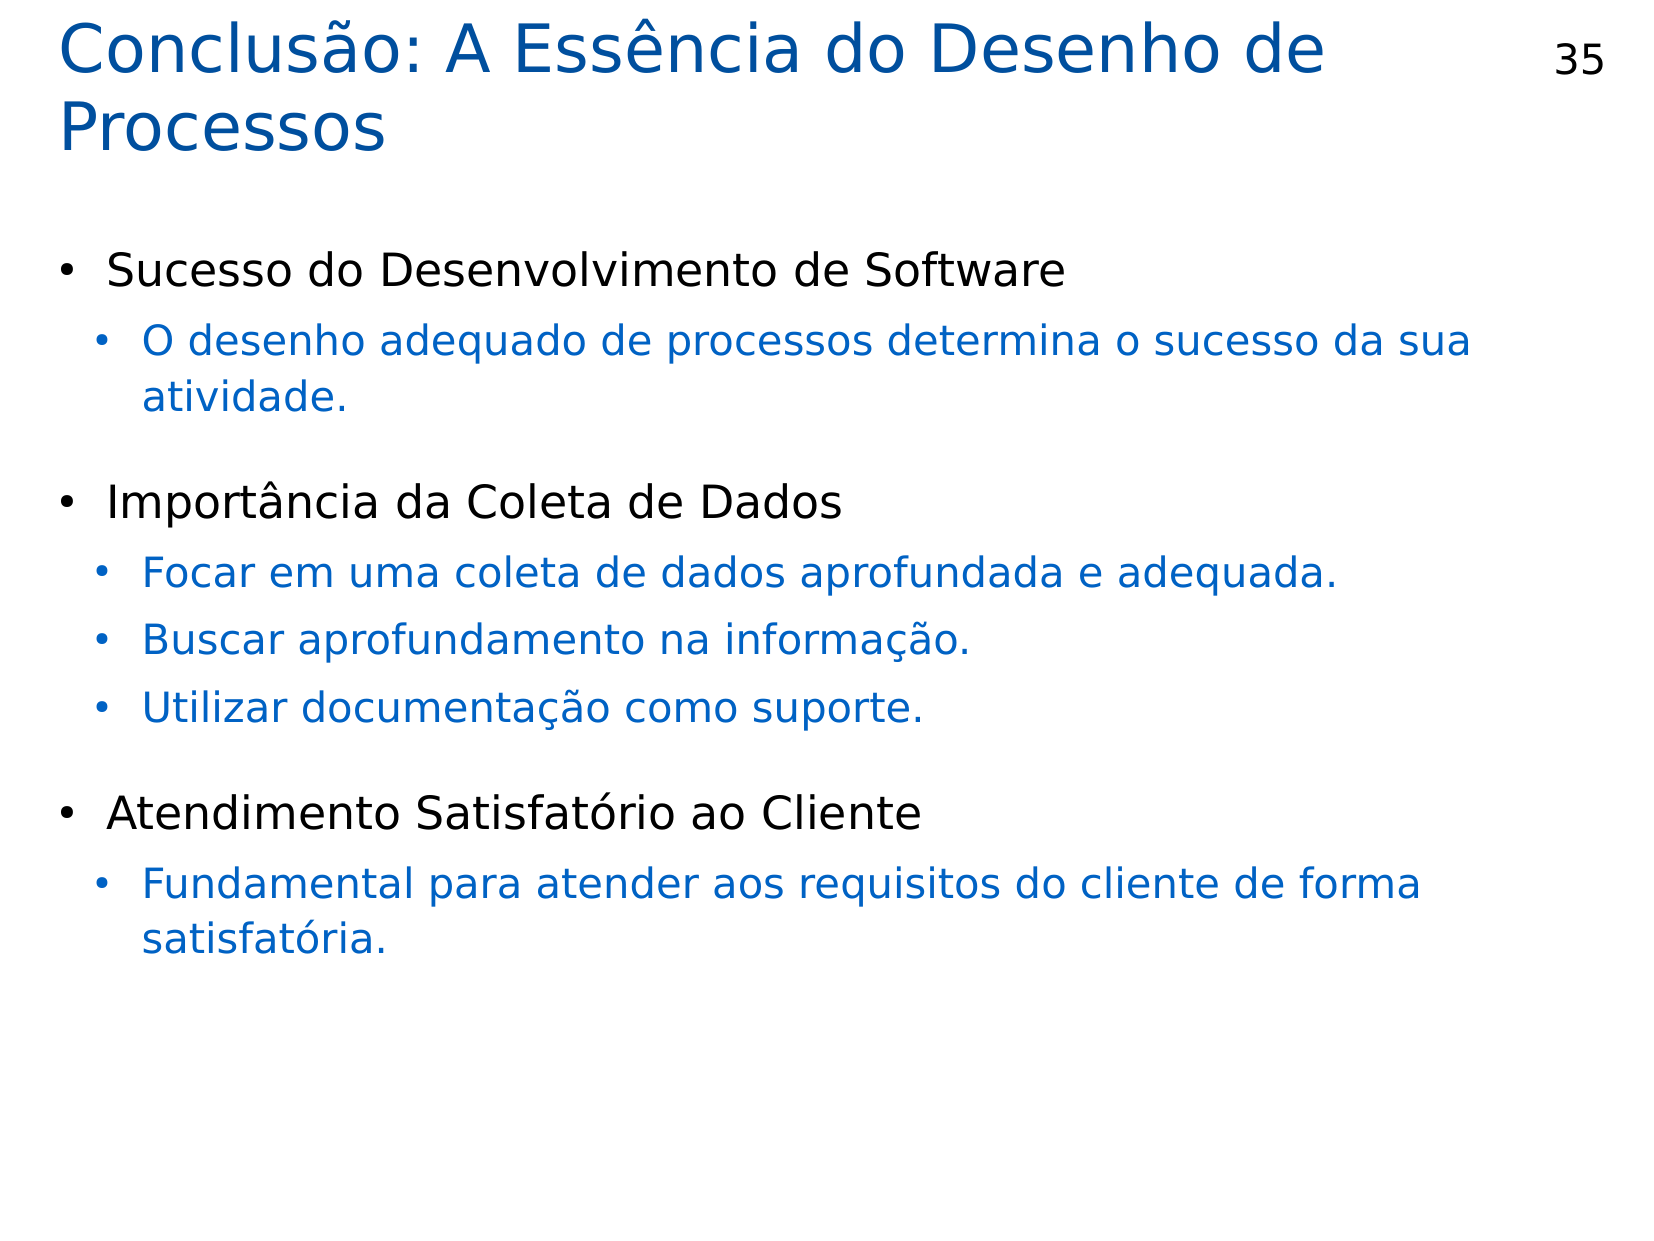

# Conclusão: A Essência do Desenho de Processos
35
Sucesso do Desenvolvimento de Software
O desenho adequado de processos determina o sucesso da sua atividade.
Importância da Coleta de Dados
Focar em uma coleta de dados aprofundada e adequada.
Buscar aprofundamento na informação.
Utilizar documentação como suporte.
Atendimento Satisfatório ao Cliente
Fundamental para atender aos requisitos do cliente de forma satisfatória.